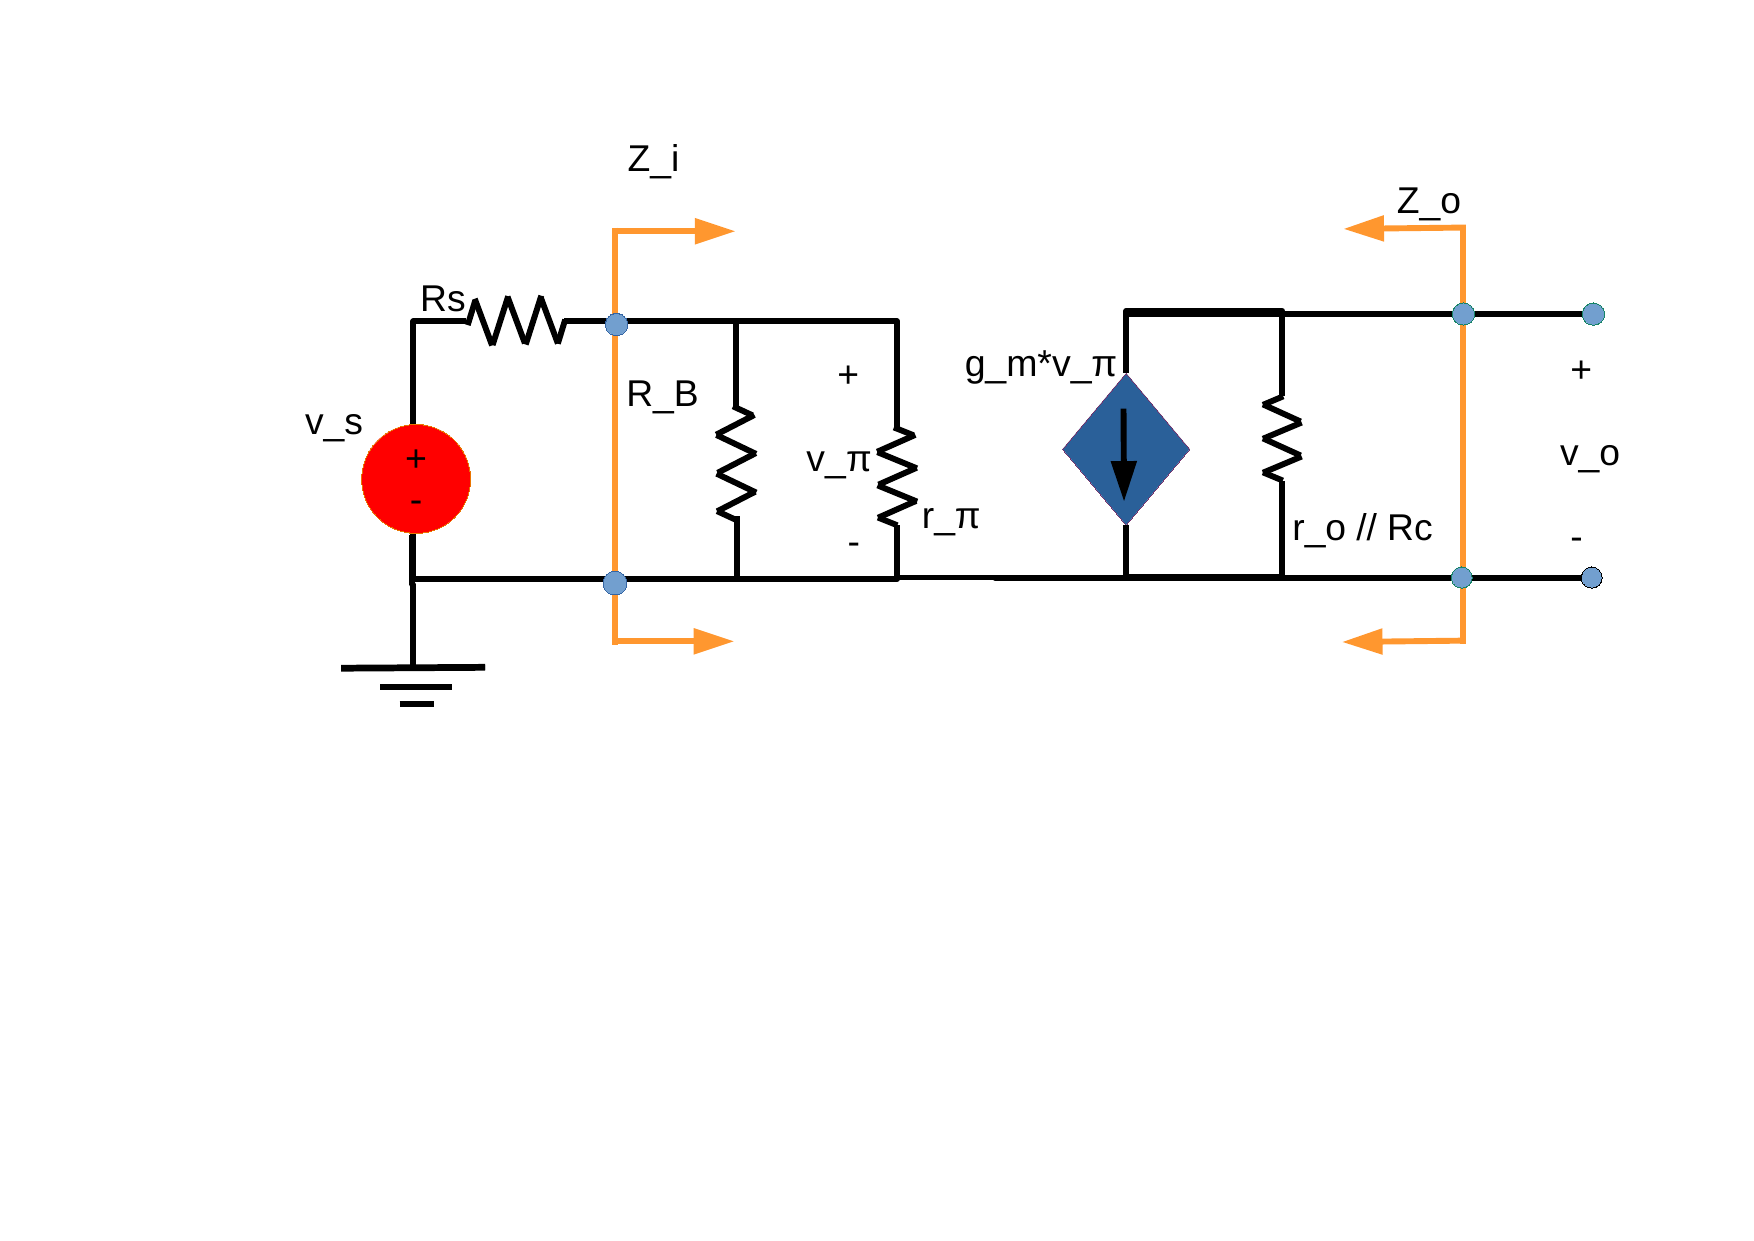

Z_i
Z_o
Rs
g_m*v_π
 +
v_o
 -
 +
v_π
 -
R_B
v_s
+
-
r_π
r_o // Rc